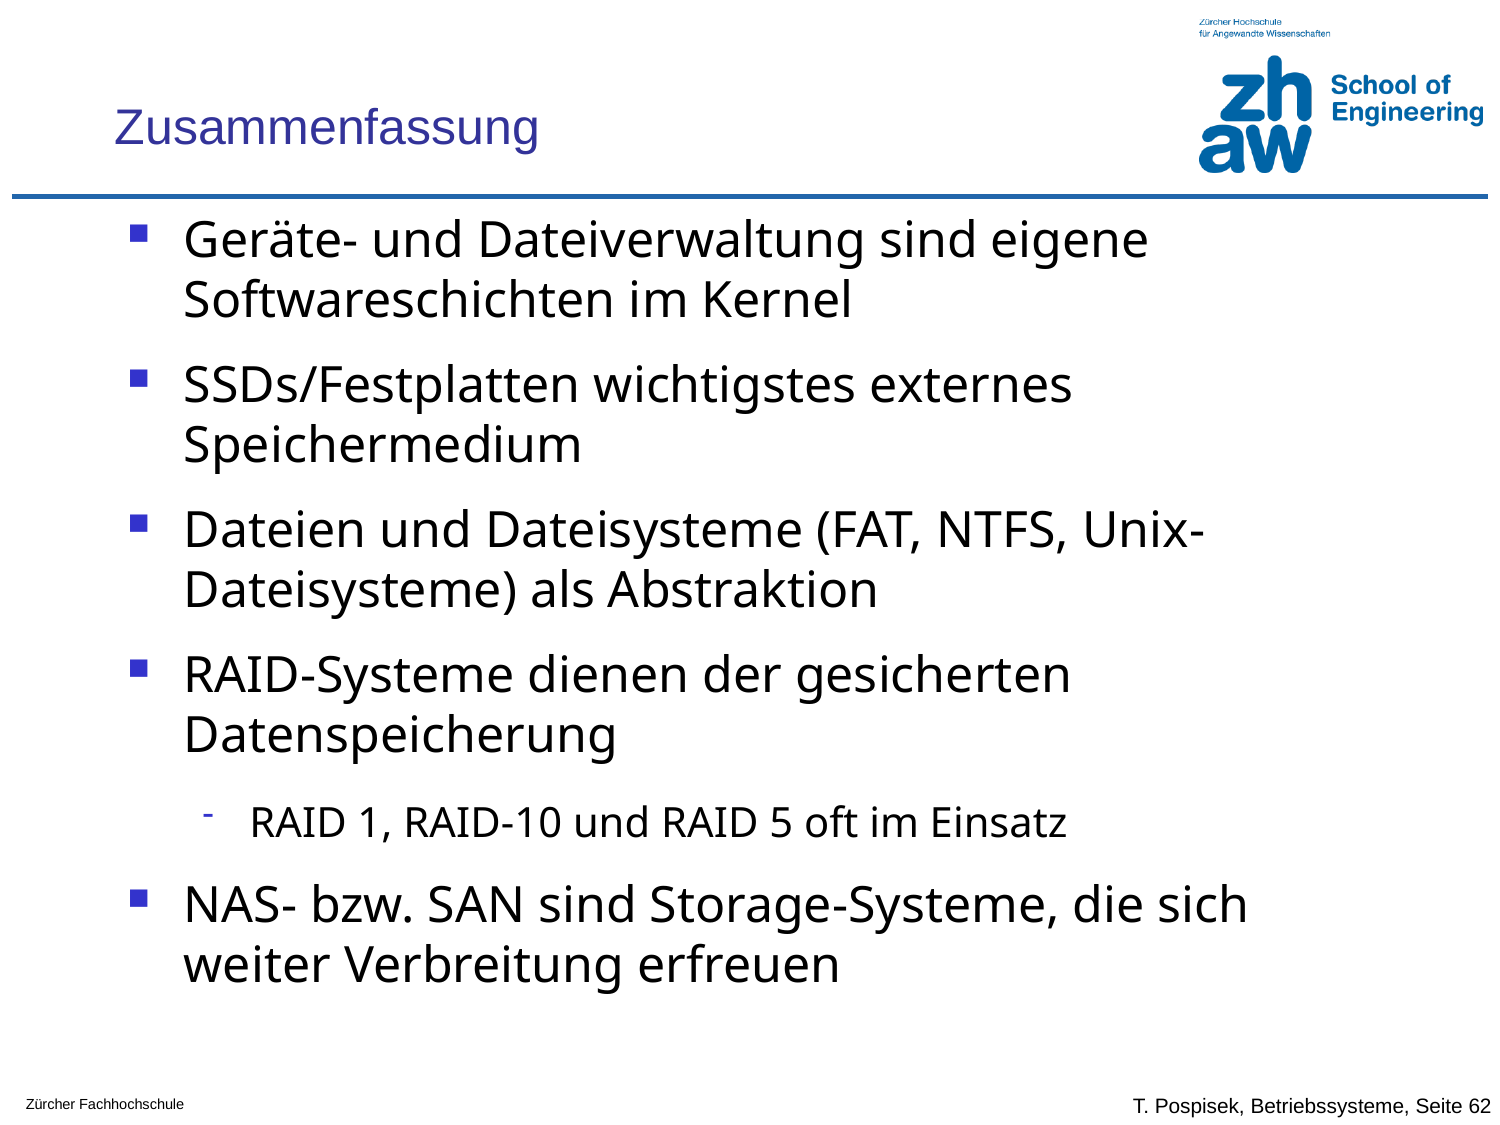

# Zusammenfassung
Geräte- und Dateiverwaltung sind eigene Softwareschichten im Kernel
SSDs/Festplatten wichtigstes externes Speichermedium
Dateien und Dateisysteme (FAT, NTFS, Unix-Dateisysteme) als Abstraktion
RAID-Systeme dienen der gesicherten Datenspeicherung
RAID 1, RAID-10 und RAID 5 oft im Einsatz
NAS- bzw. SAN sind Storage-Systeme, die sich weiter Verbreitung erfreuen